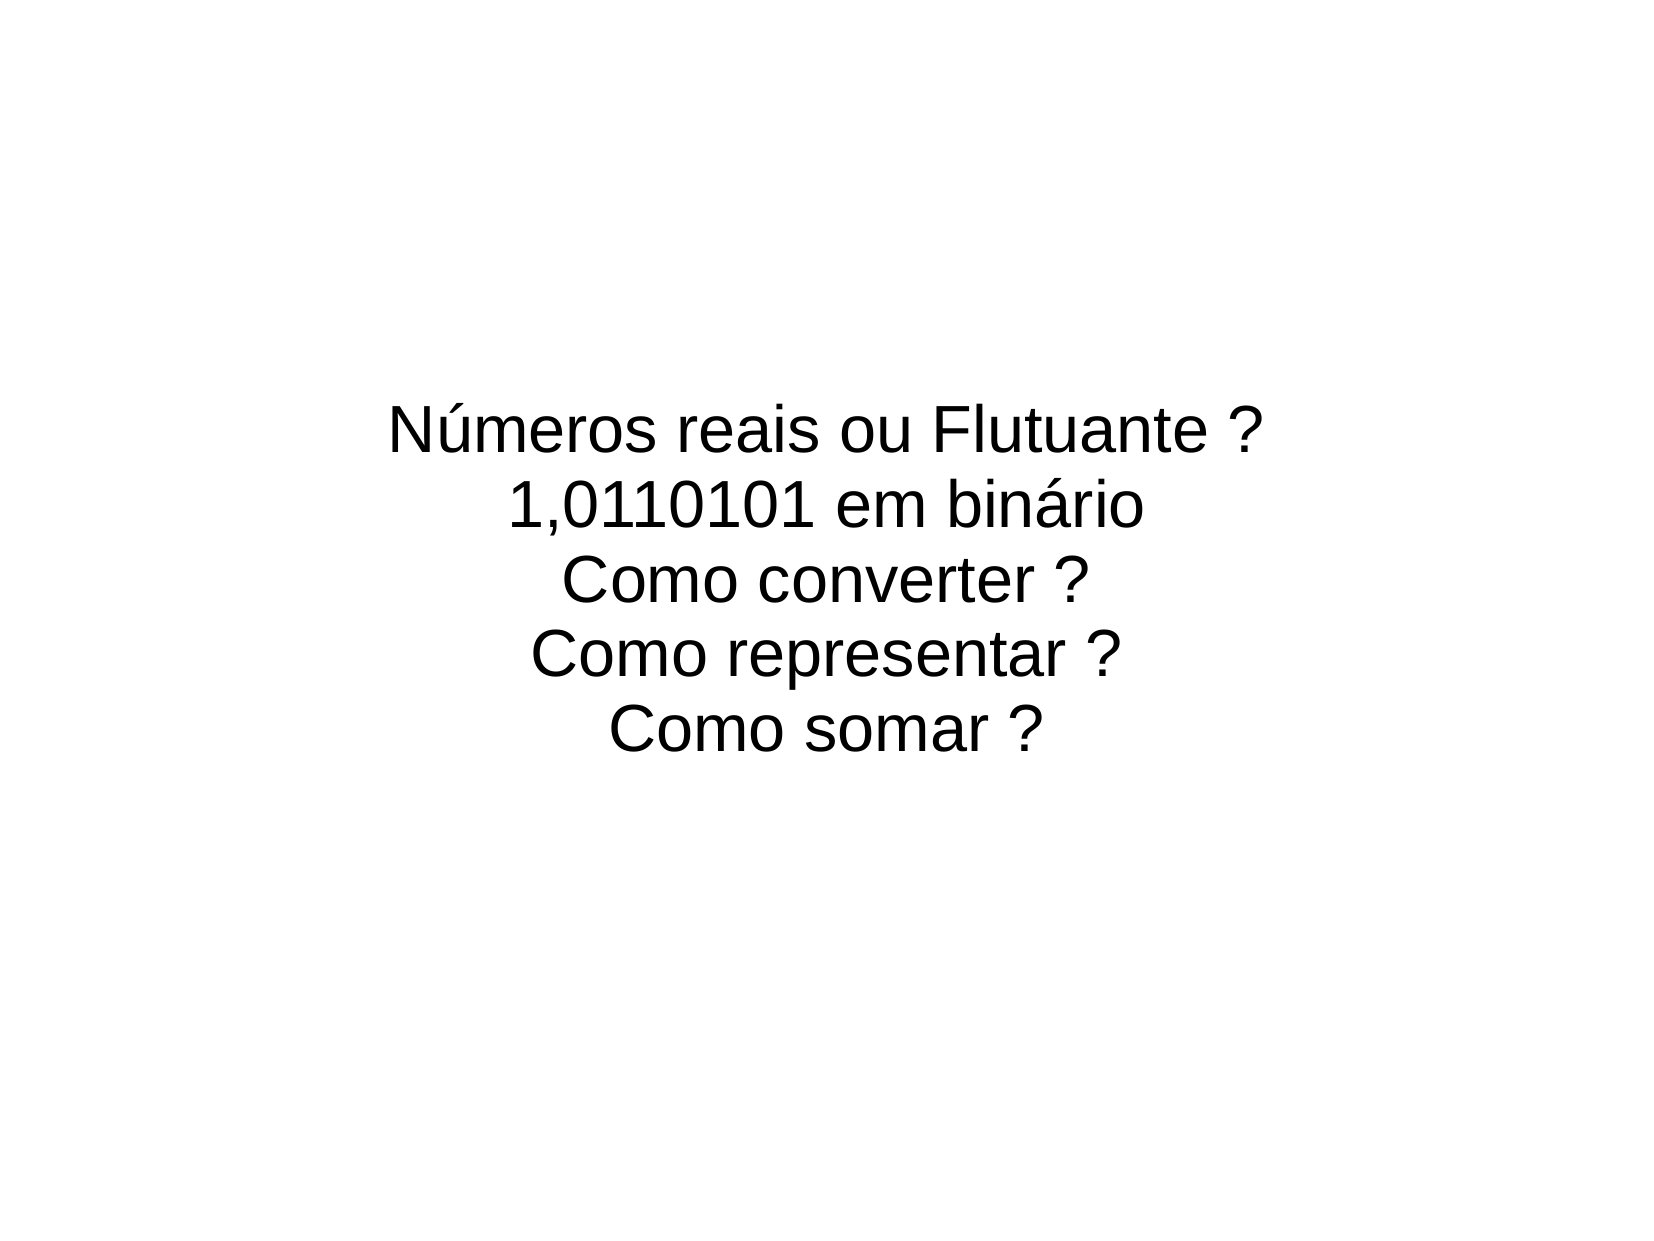

# Números reais ou Flutuante ?
1,0110101 em binário
Como converter ?
Como representar ?
Como somar ?